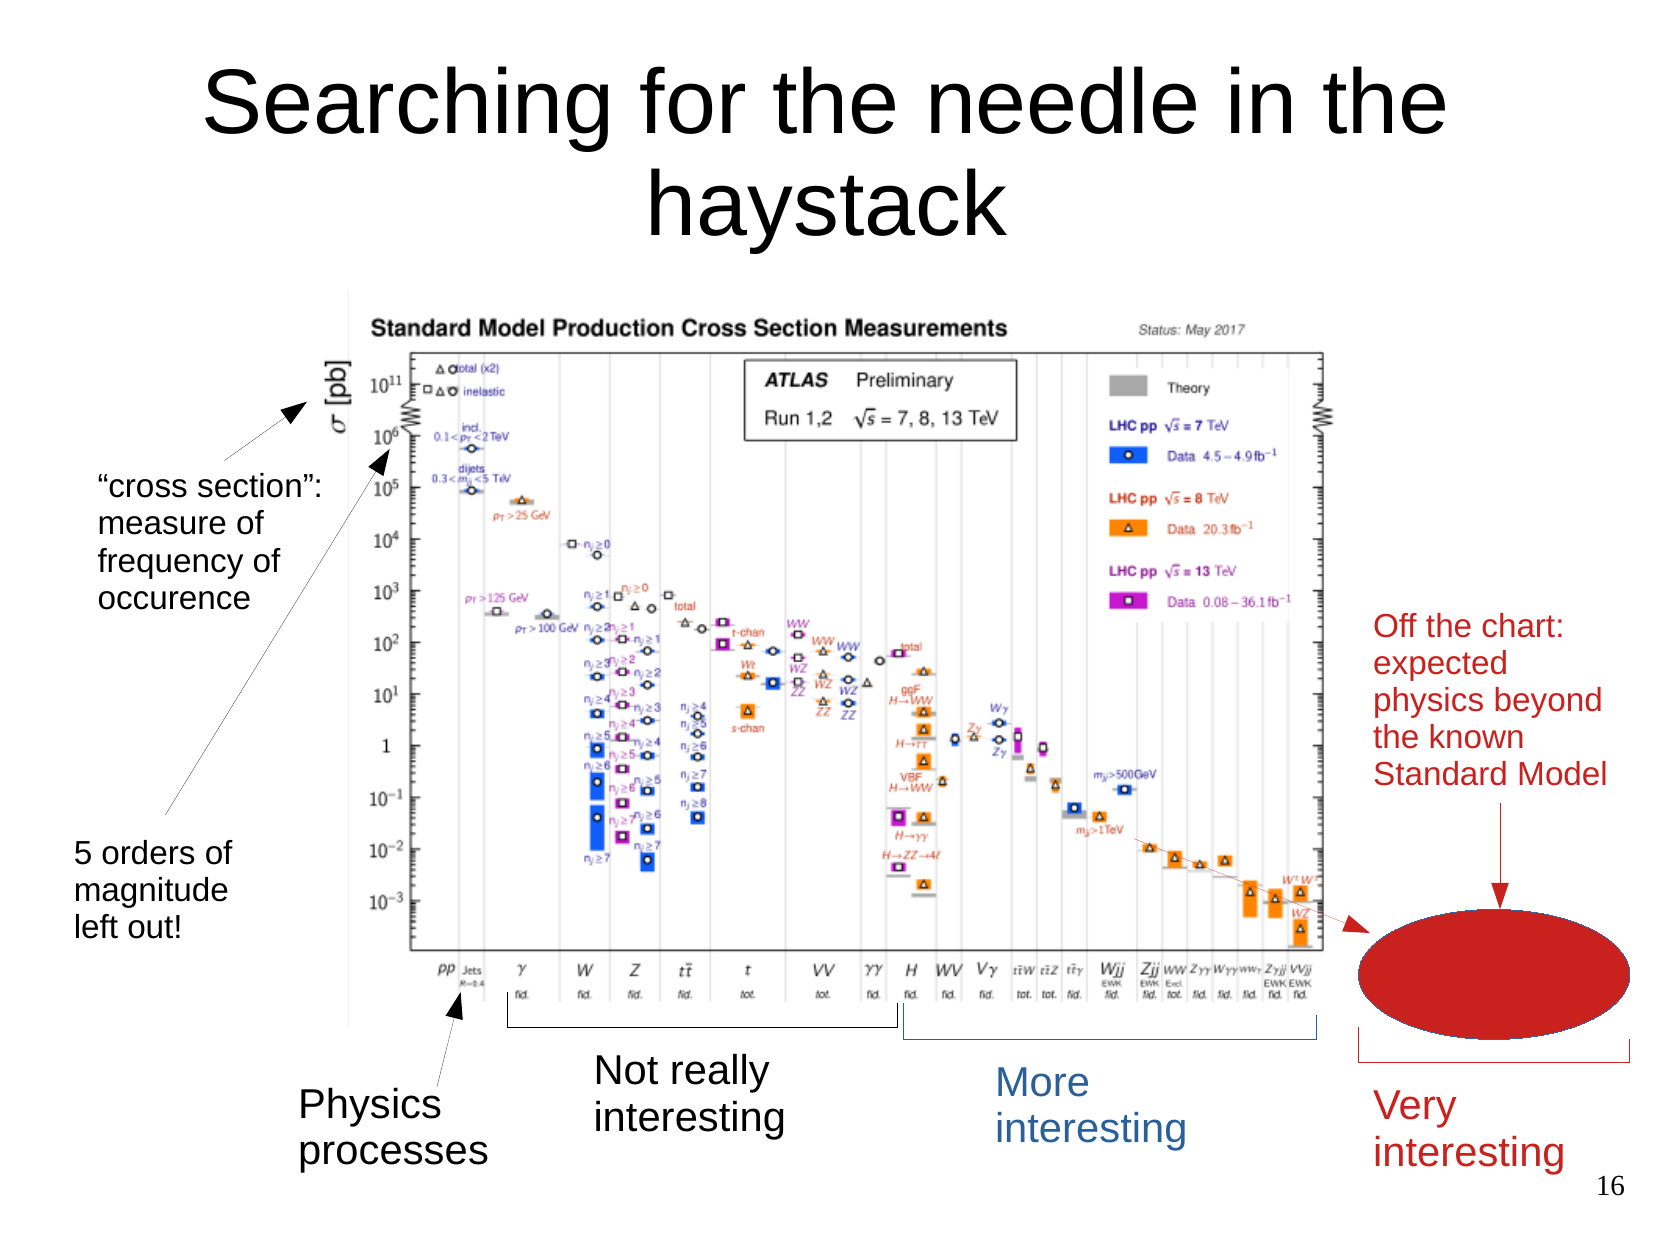

# Searching for the needle in the haystack
“cross section”: measure of frequency of occurence
Off the chart: expected physics beyond the known Standard Model
5 orders of magnitude left out!
Not really interesting
More interesting
Physics processes
Very interesting
16